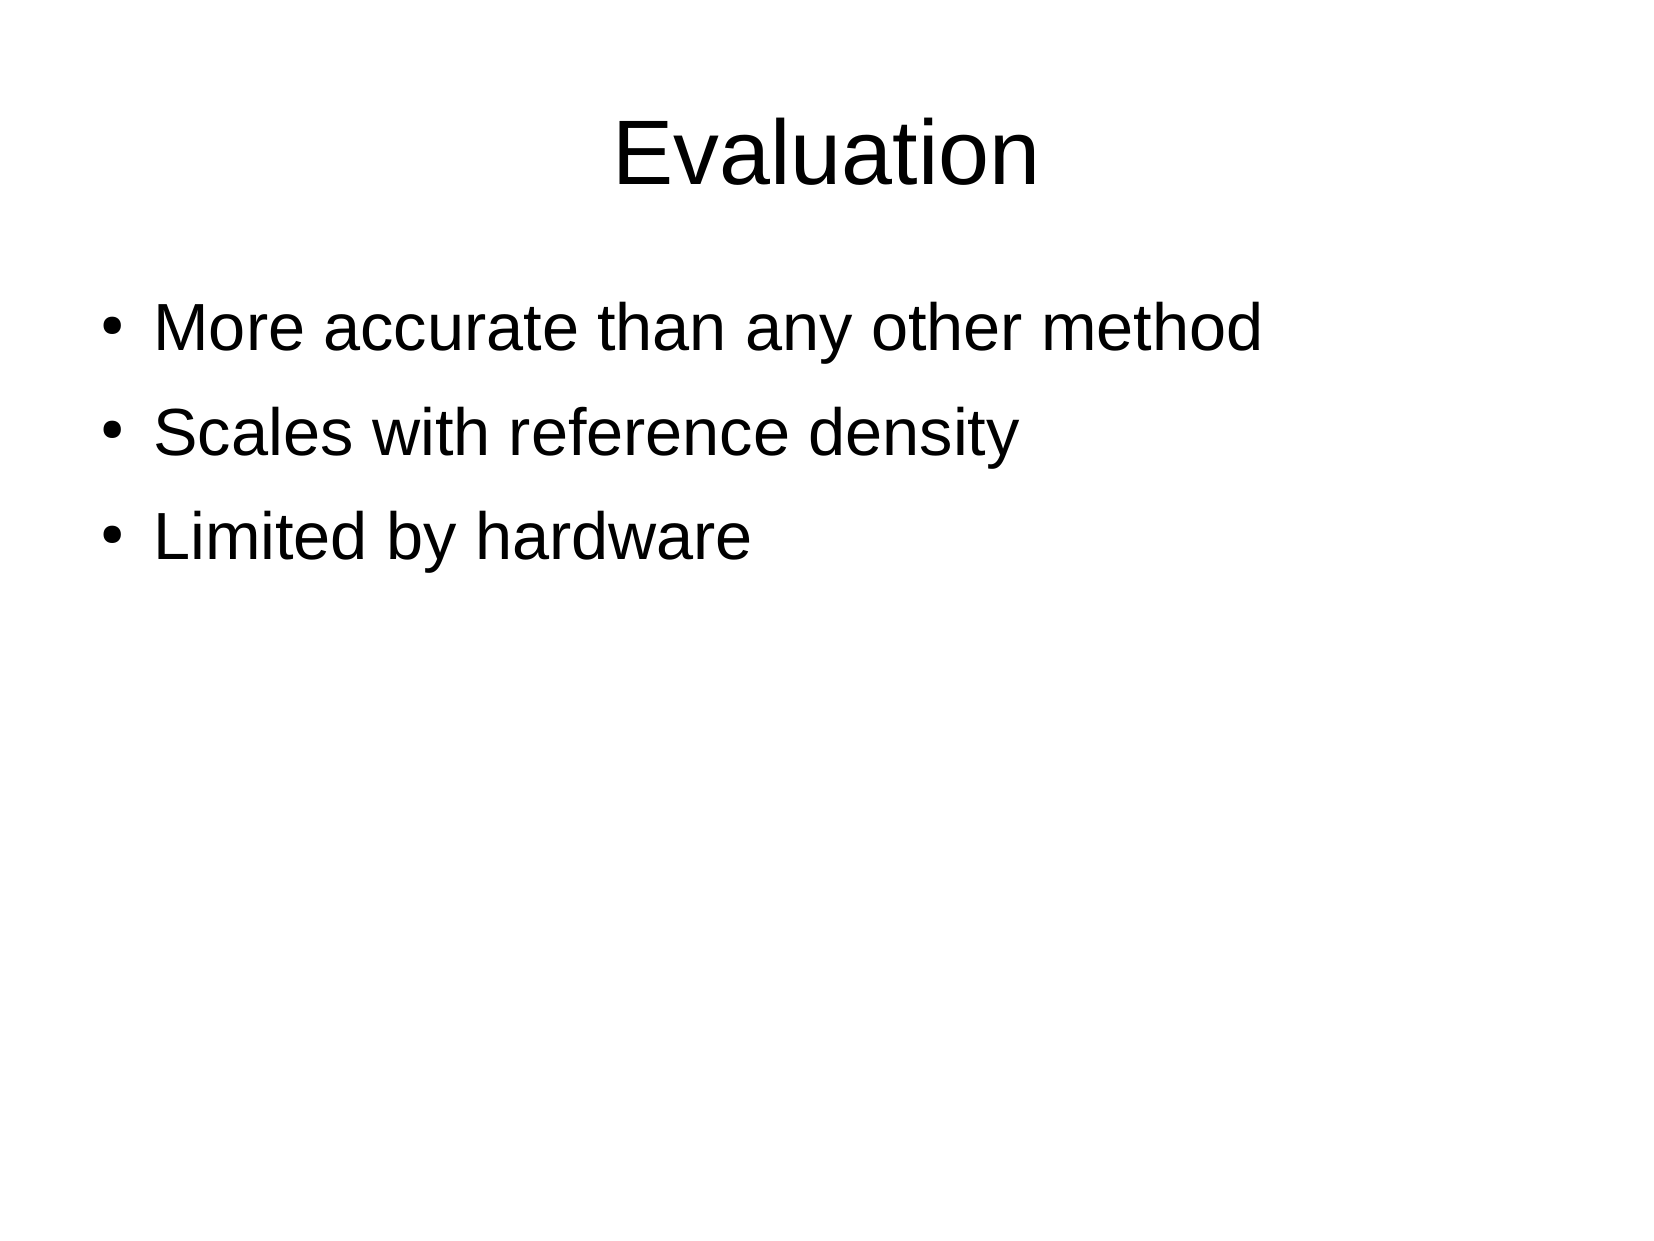

# Evaluation
More accurate than any other method
Scales with reference density
Limited by hardware